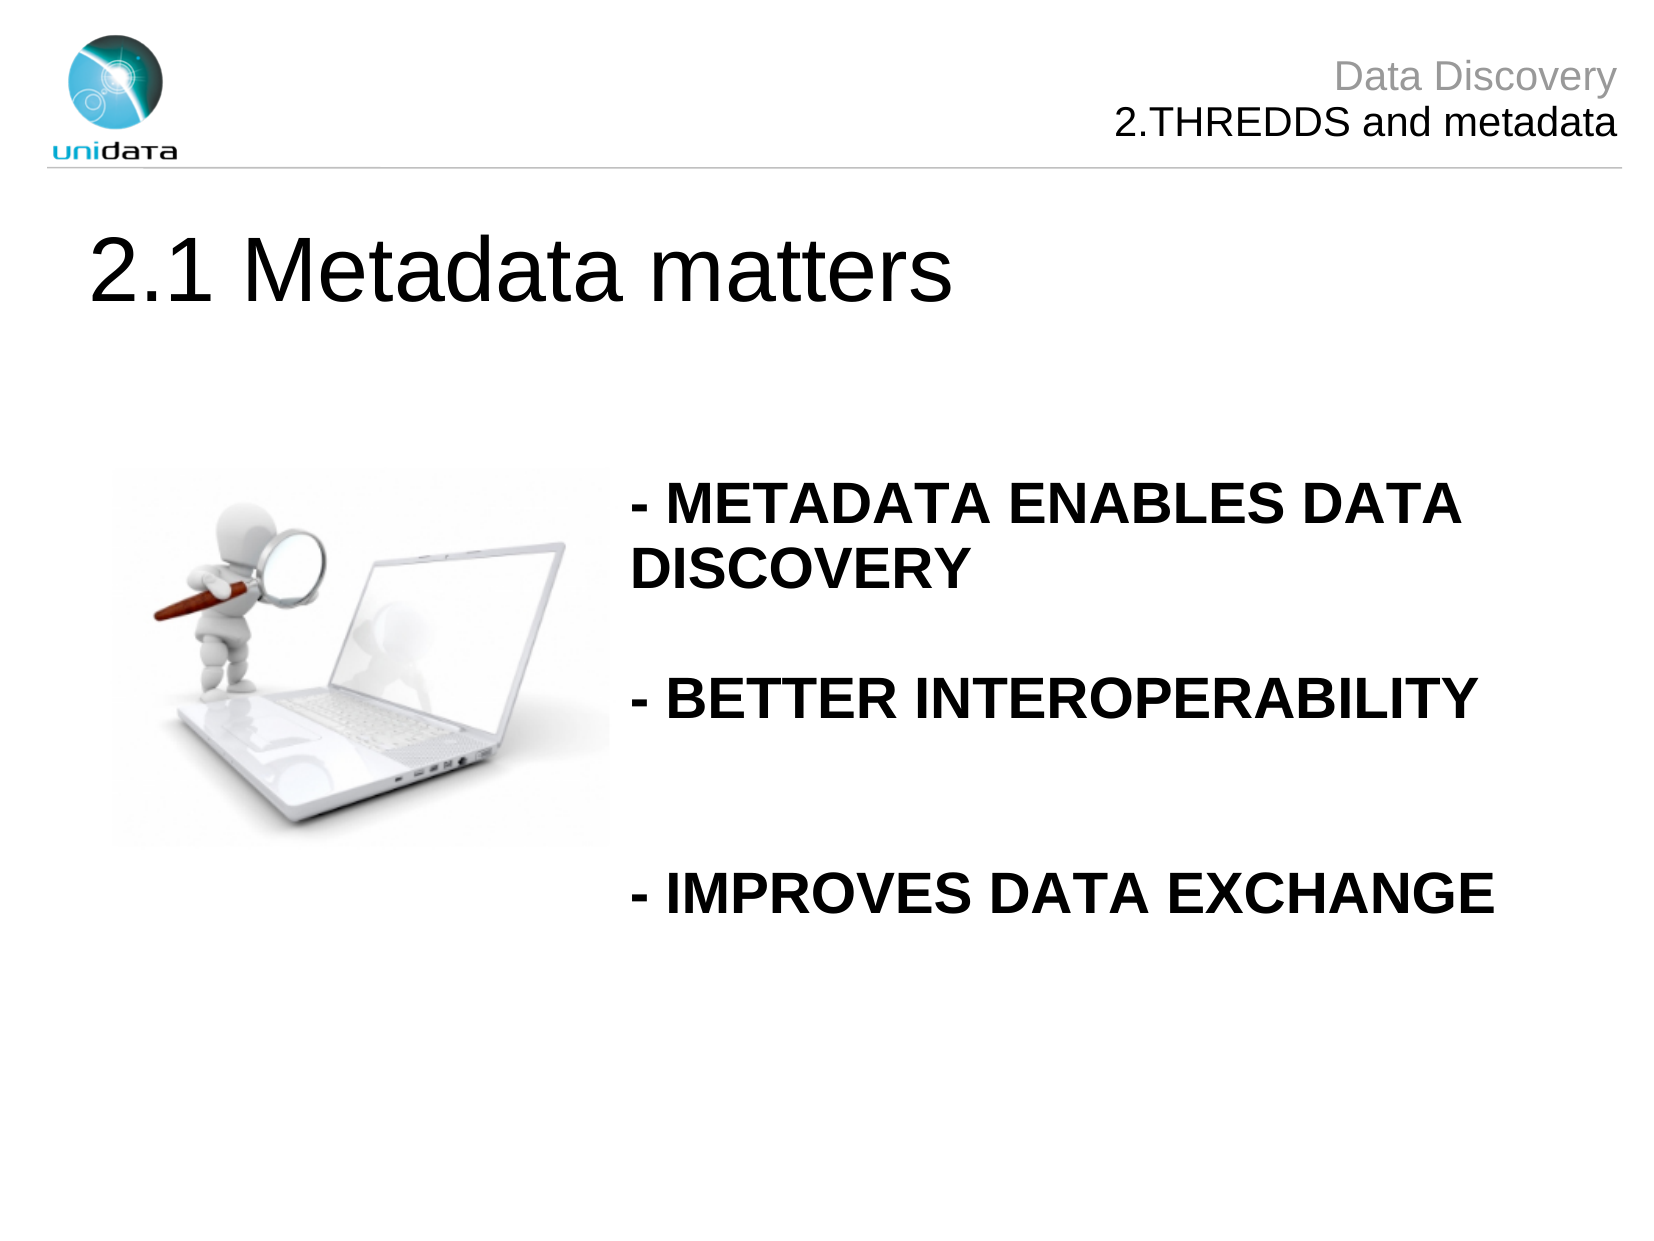

Data Discovery
2.THREDDS and metadata
# 2.1 Metadata matters
- METADATA ENABLES DATA DISCOVERY
- BETTER INTEROPERABILITY
- IMPROVES DATA EXCHANGE